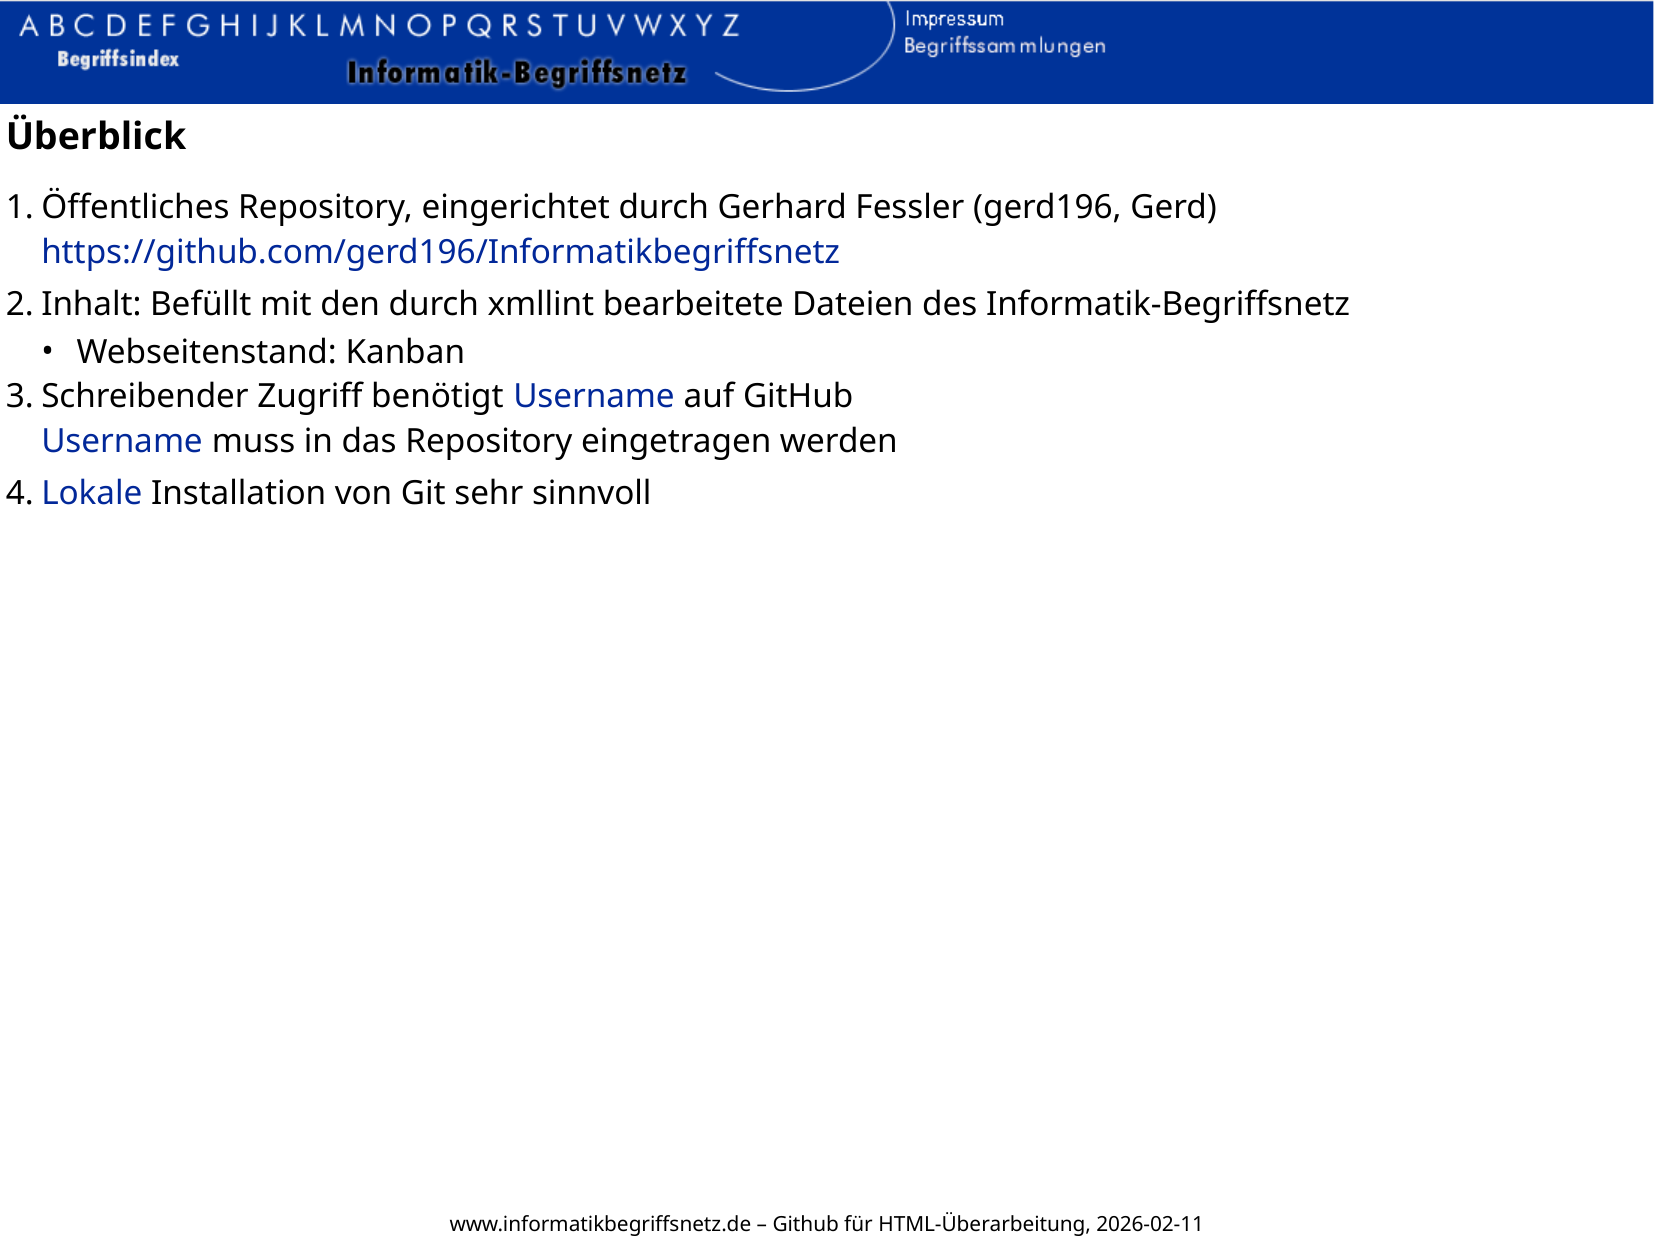

# Überblick
Öffentliches Repository, eingerichtet durch Gerhard Fessler (gerd196, Gerd)
https://github.com/gerd196/Informatikbegriffsnetz
Inhalt: Befüllt mit den durch xmllint bearbeitete Dateien des Informatik-Begriffsnetz
Webseitenstand: Kanban
Schreibender Zugriff benötigt Username auf GitHub
Username muss in das Repository eingetragen werden
Lokale Installation von Git sehr sinnvoll